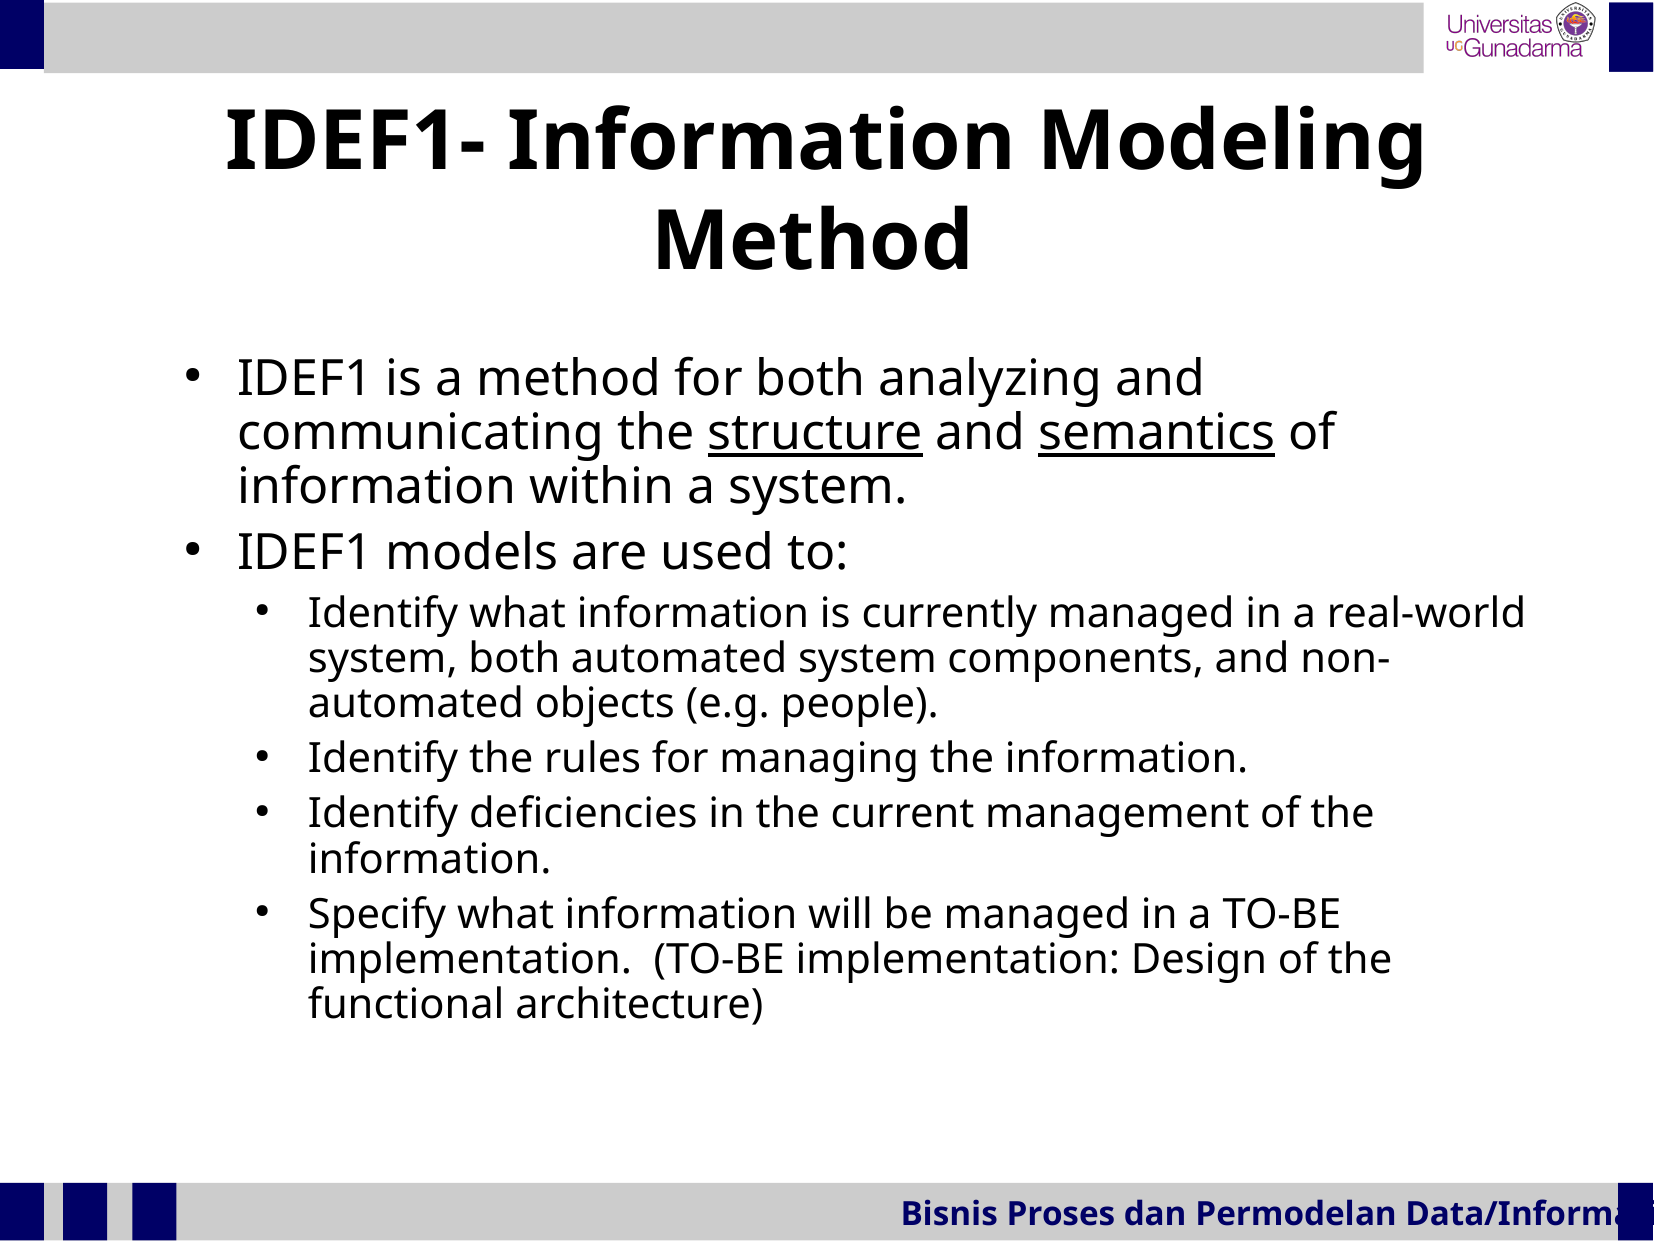

# IDEF1- Information Modeling Method
IDEF1 is a method for both analyzing and communicating the structure and semantics of information within a system.
IDEF1 models are used to:
Identify what information is currently managed in a real-world system, both automated system components, and non-automated objects (e.g. people).
Identify the rules for managing the information.
Identify deficiencies in the current management of the information.
Specify what information will be managed in a TO-BE implementation. (TO-BE implementation: Design of the functional architecture)